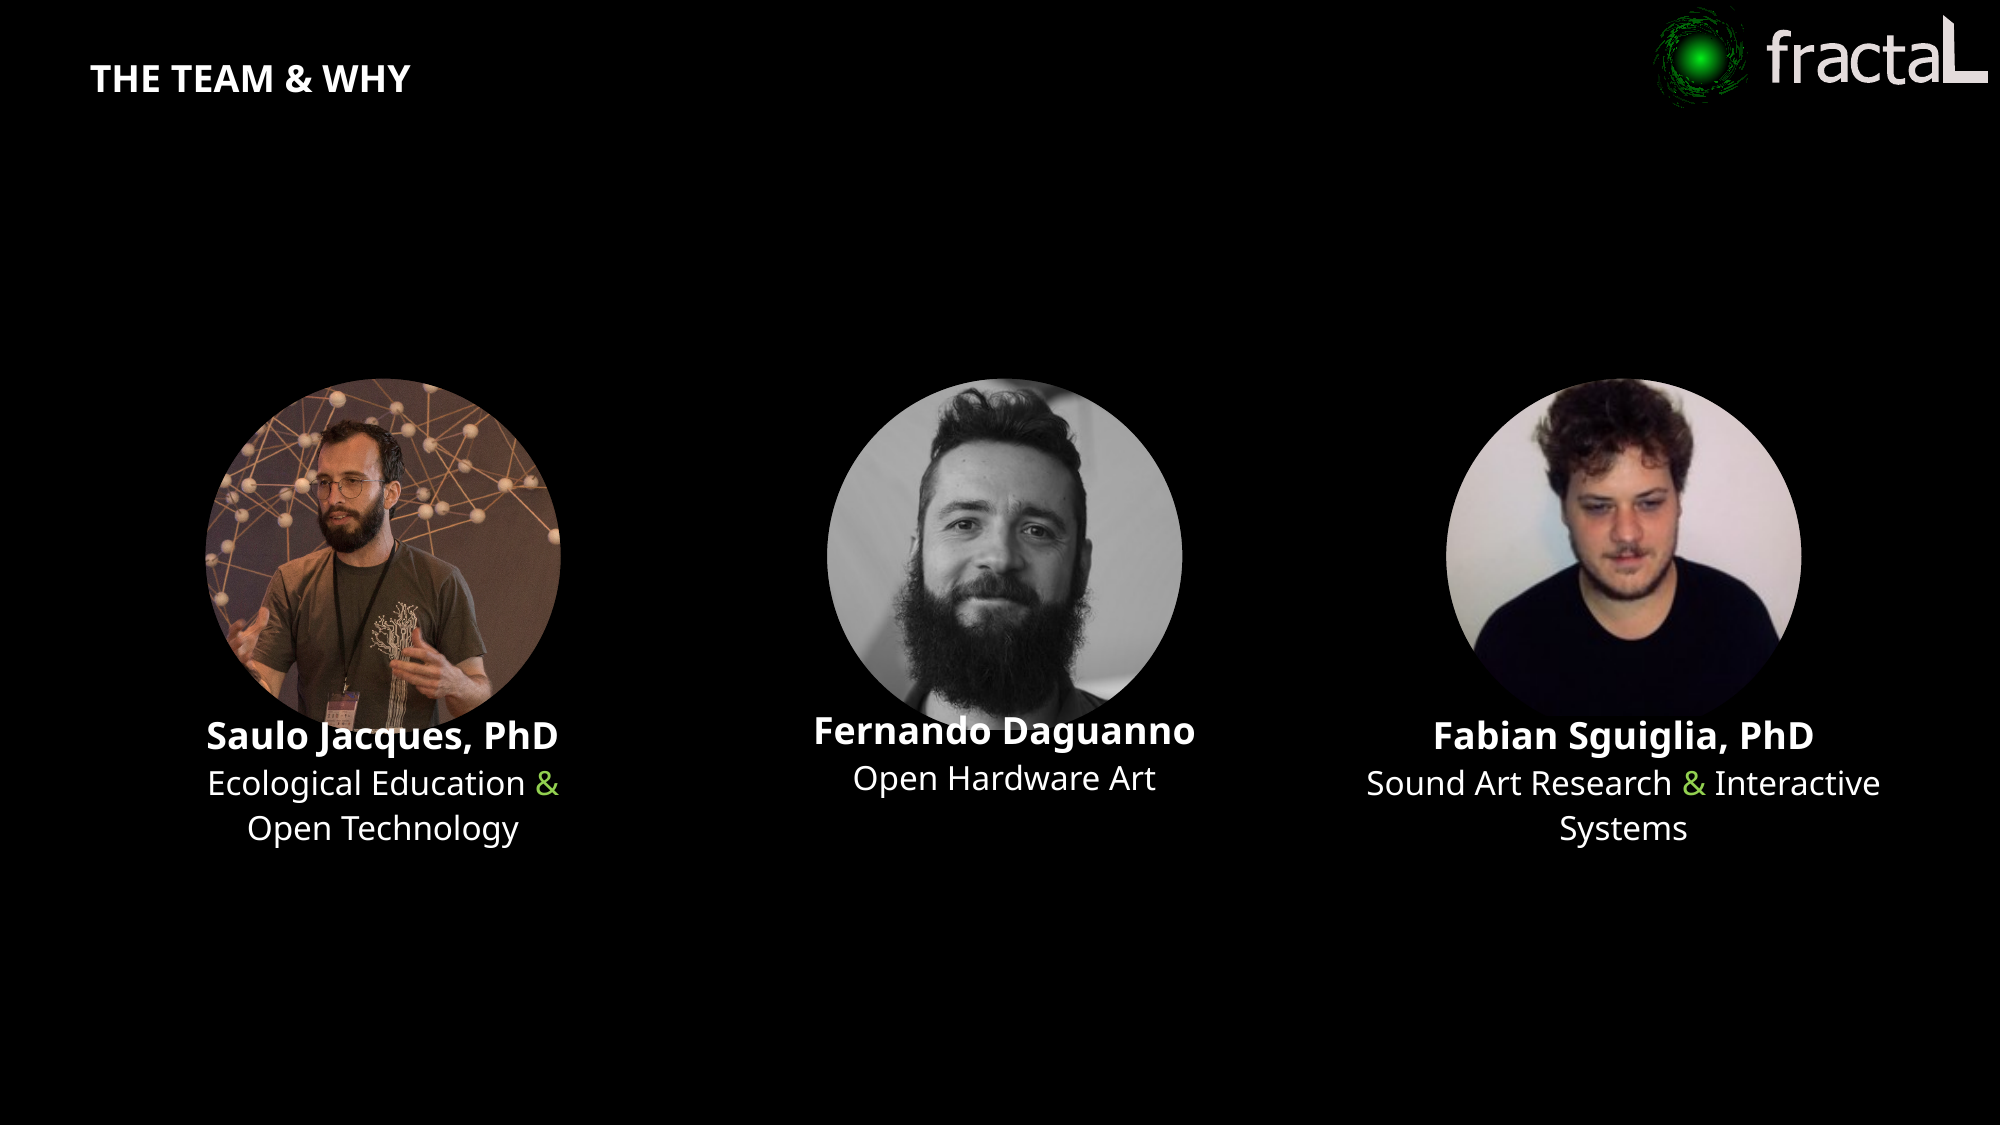

The team & why
Fernando Daguanno
Open Hardware Art
Saulo Jacques, PhD
Ecological Education &
Open Technology
Fabian Sguiglia, PhD
Sound Art Research & Interactive Systems